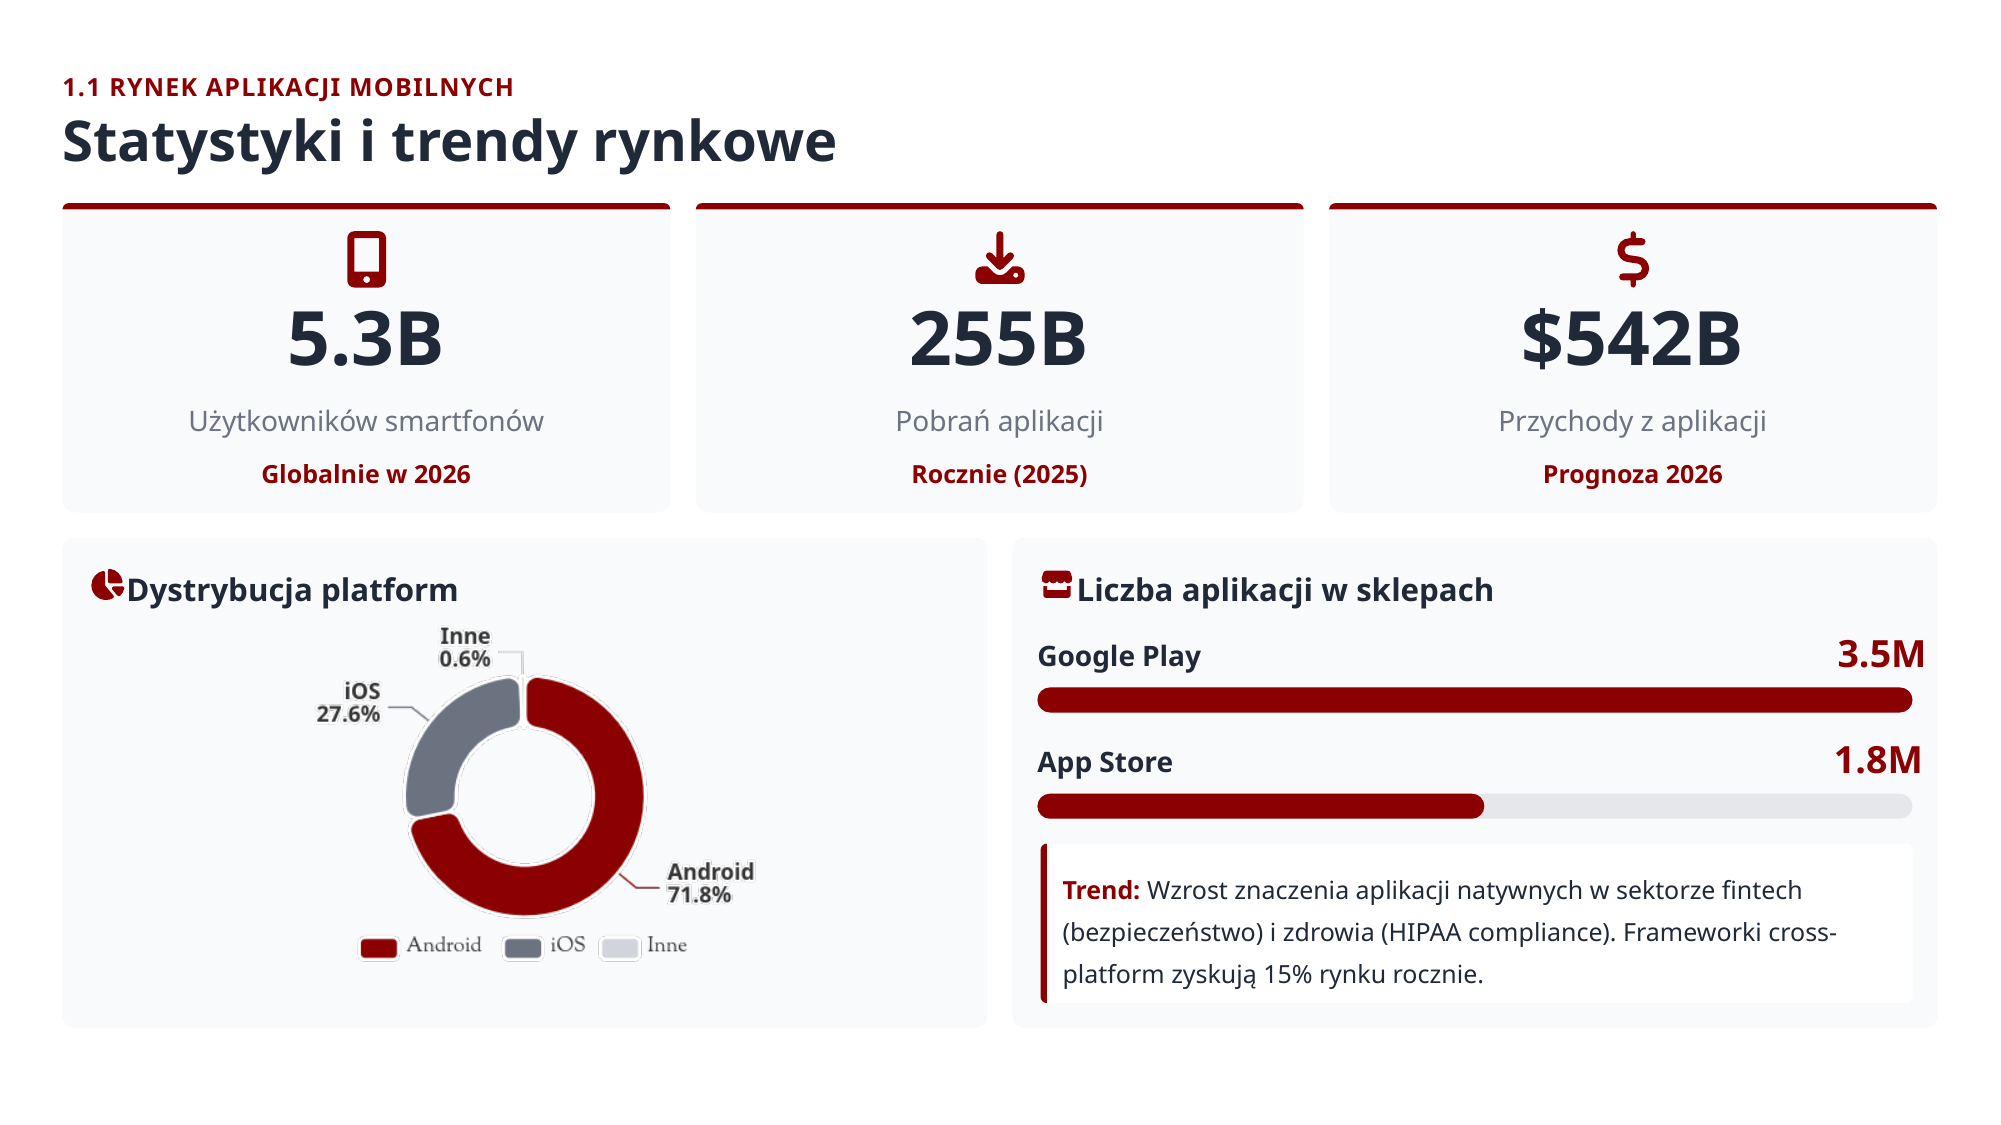

1.1 RYNEK APLIKACJI MOBILNYCH
Statystyki i trendy rynkowe
5.3B
255B
$542B
Użytkowników smartfonów
Pobrań aplikacji
Przychody z aplikacji
Globalnie w 2026
Rocznie (2025)
Prognoza 2026
Dystrybucja platform
Liczba aplikacji w sklepach
3.5M
Google Play
1.8M
App Store
Trend: Wzrost znaczenia aplikacji natywnych w sektorze fintech (bezpieczeństwo) i zdrowia (HIPAA compliance). Frameworki cross-platform zyskują 15% rynku rocznie.